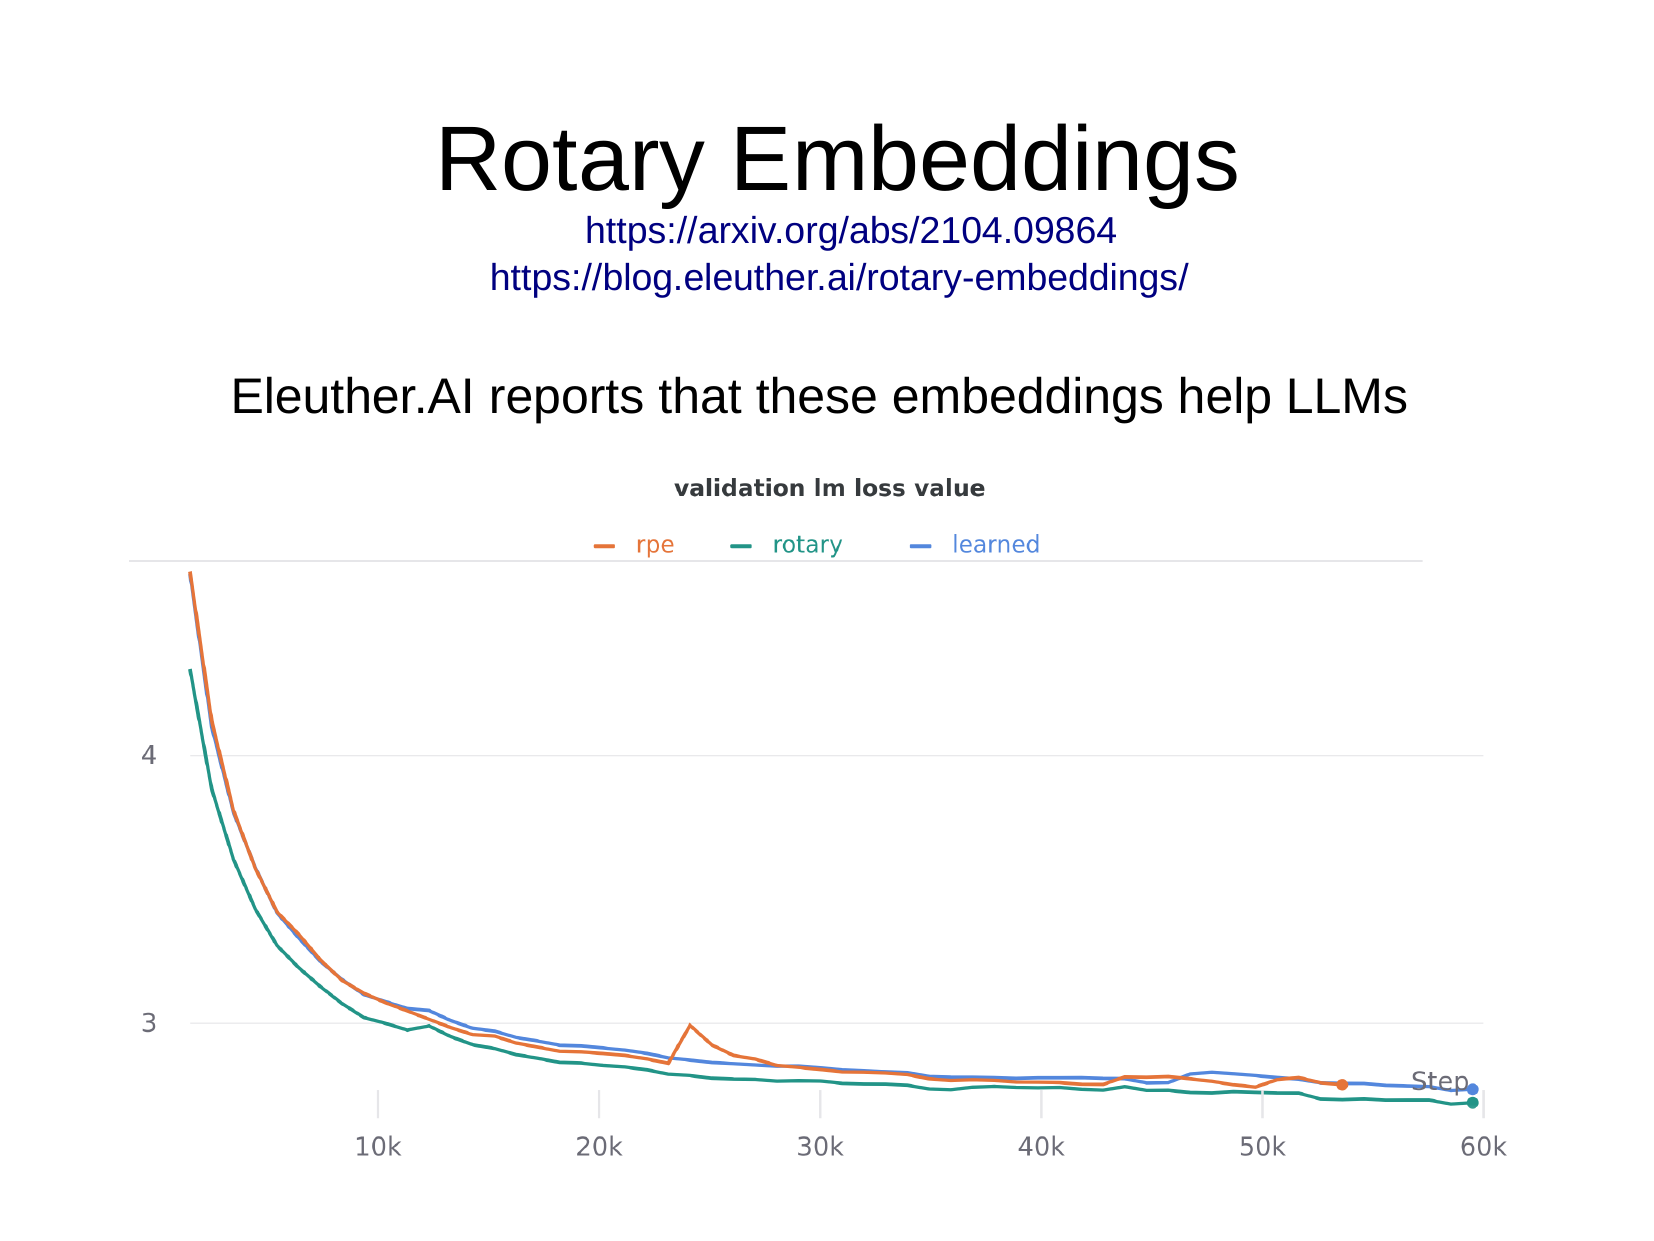

# Rotary Embeddings
https://arxiv.org/abs/2104.09864
https://blog.eleuther.ai/rotary-embeddings/
Eleuther.AI reports that these embeddings help LLMs